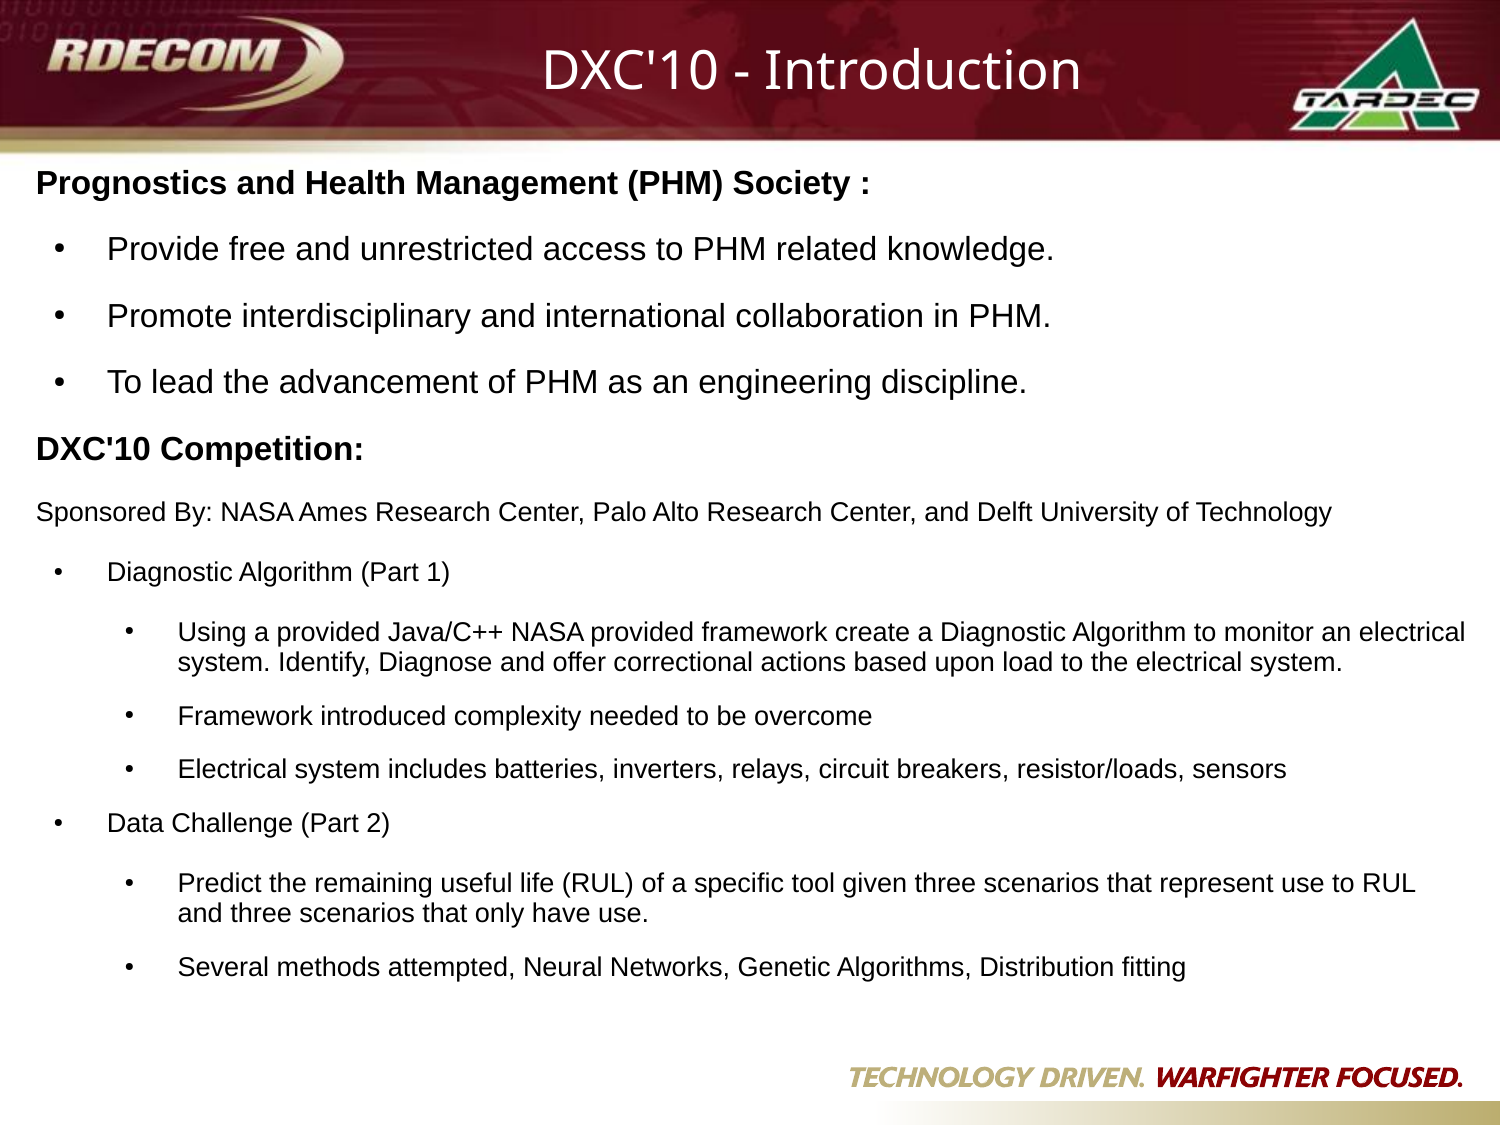

# DXC'10 - Introduction
Prognostics and Health Management (PHM) Society :
Provide free and unrestricted access to PHM related knowledge.
Promote interdisciplinary and international collaboration in PHM.
To lead the advancement of PHM as an engineering discipline.
DXC'10 Competition:
Sponsored By: NASA Ames Research Center, Palo Alto Research Center, and Delft University of Technology
Diagnostic Algorithm (Part 1)
Using a provided Java/C++ NASA provided framework create a Diagnostic Algorithm to monitor an electrical system. Identify, Diagnose and offer correctional actions based upon load to the electrical system.
Framework introduced complexity needed to be overcome
Electrical system includes batteries, inverters, relays, circuit breakers, resistor/loads, sensors
Data Challenge (Part 2)
Predict the remaining useful life (RUL) of a specific tool given three scenarios that represent use to RUL and three scenarios that only have use.
Several methods attempted, Neural Networks, Genetic Algorithms, Distribution fitting